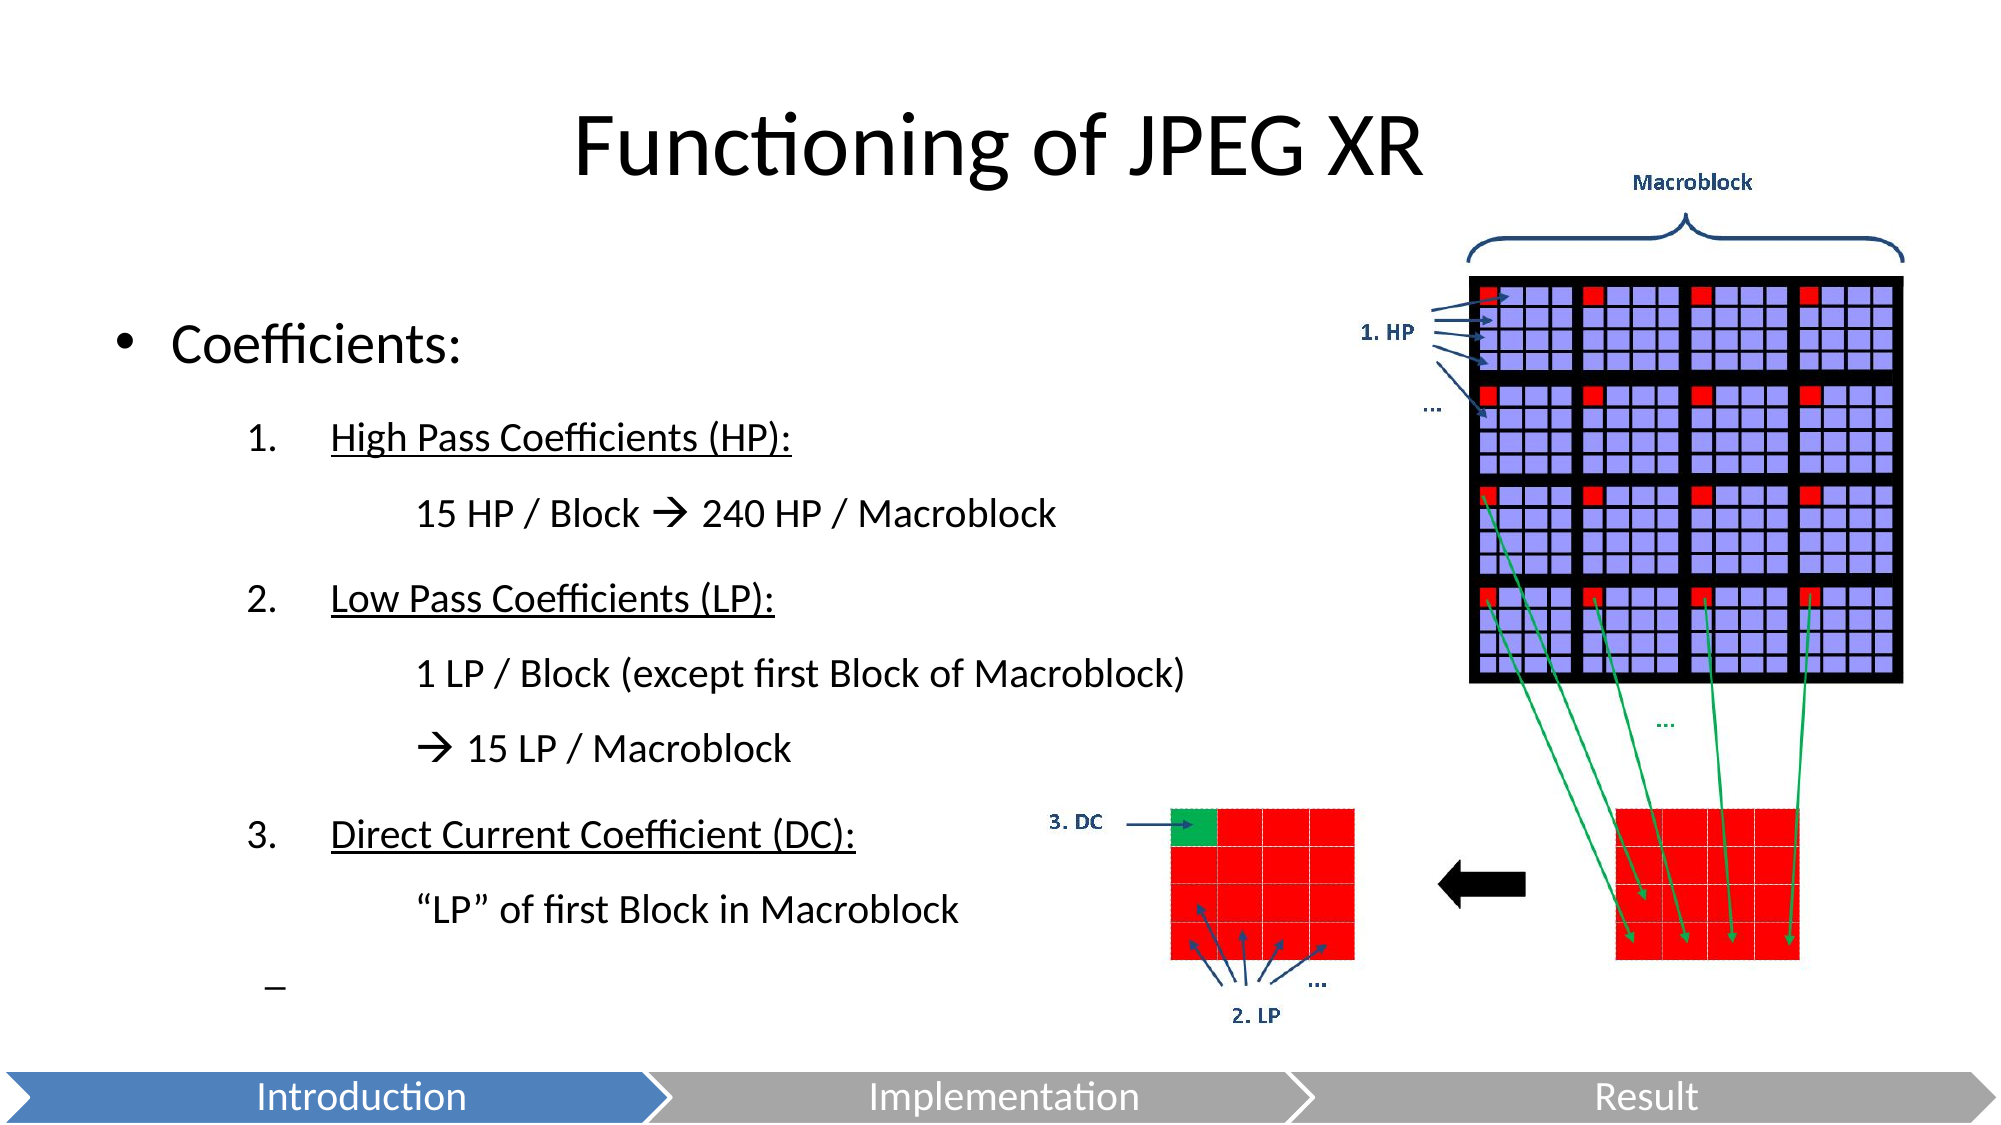

# Functioning of JPEG XR
Coefficients:
High Pass Coefficients (HP):
15 HP / Block  240 HP / Macroblock
Low Pass Coefficients (LP):
1 LP / Block (except first Block of Macroblock)
 15 LP / Macroblock
Direct Current Coefficient (DC):
“LP” of first Block in Macroblock
Introduction
Implementation
Result